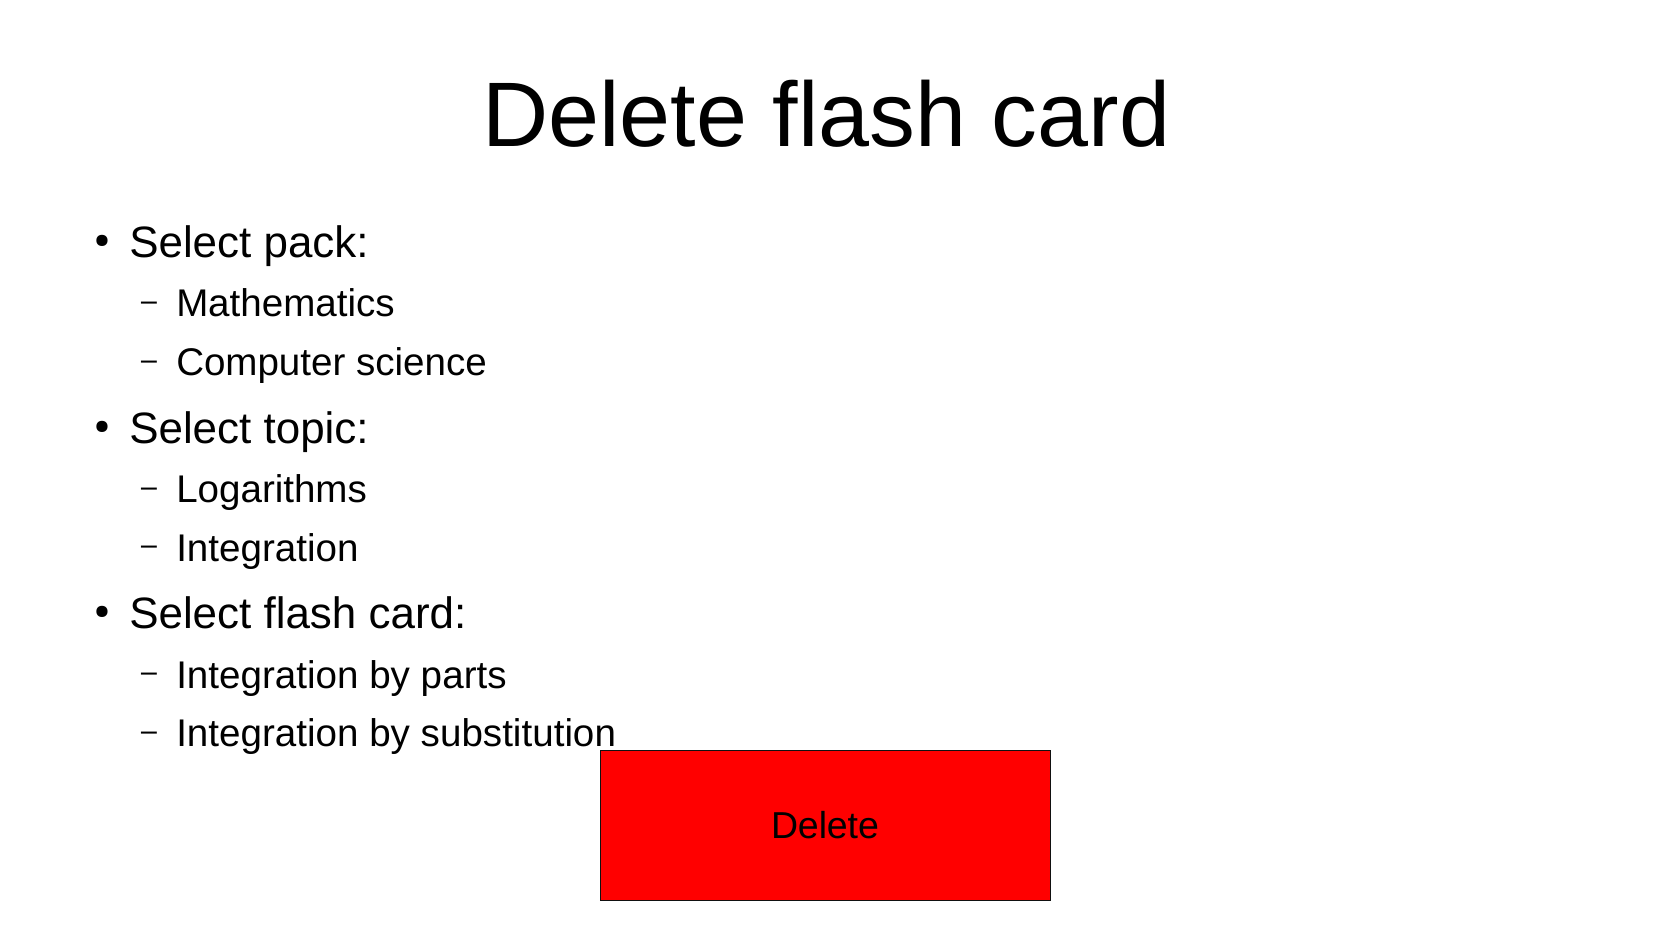

# Delete flash card
Select pack:
Mathematics
Computer science
Select topic:
Logarithms
Integration
Select flash card:
Integration by parts
Integration by substitution
Delete